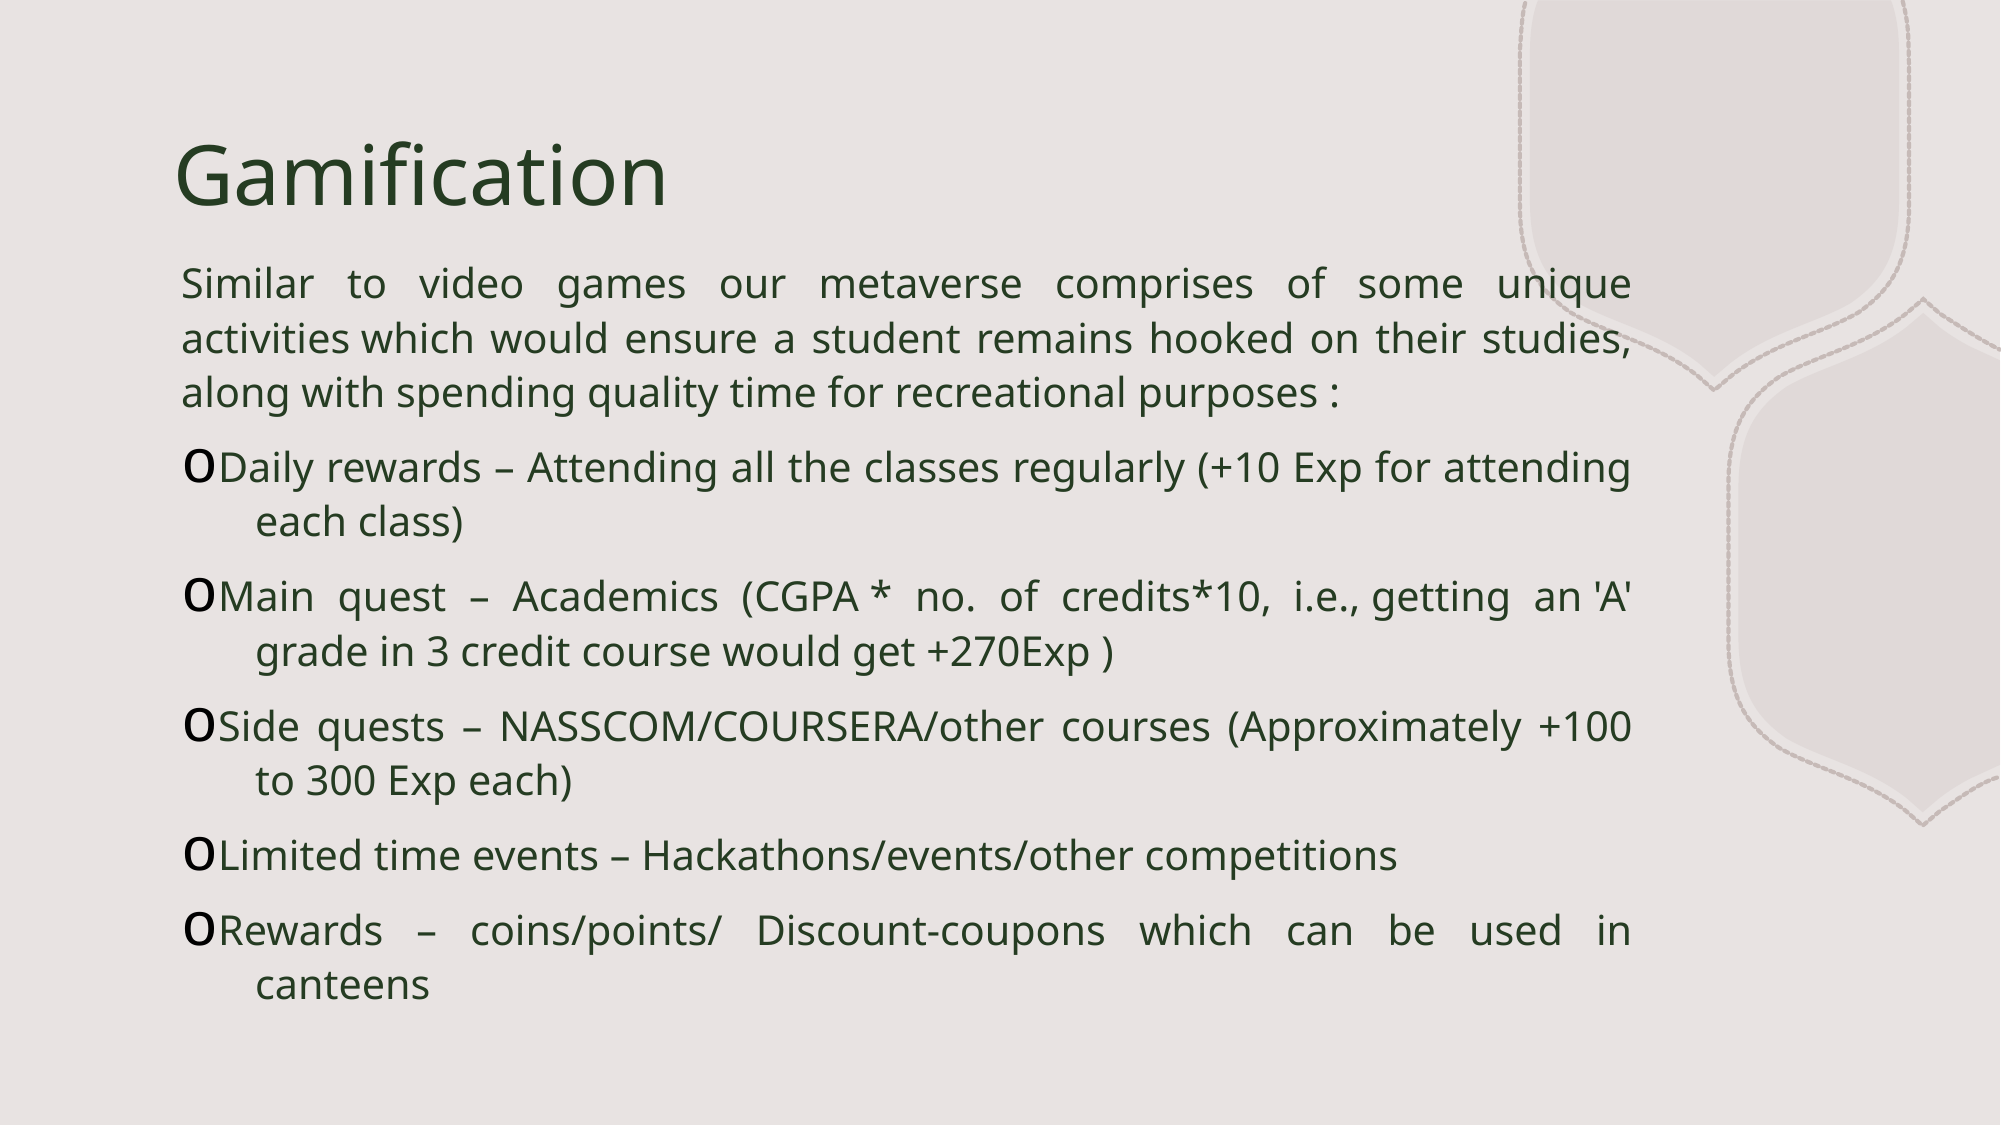

# Gamification
Similar to video games our metaverse comprises of some unique activities which would ensure a student remains hooked on their studies, along with spending quality time for recreational purposes :
Daily rewards – Attending all the classes regularly (+10 Exp for attending each class)
Main quest – Academics (CGPA * no. of credits*10,  i.e., getting an 'A' grade in 3 credit course would get +270Exp )
Side quests – NASSCOM/COURSERA/other courses (Approximately +100 to 300 Exp each)
Limited time events – Hackathons/events/other competitions
Rewards – coins/points/ Discount-coupons which can be used in canteens